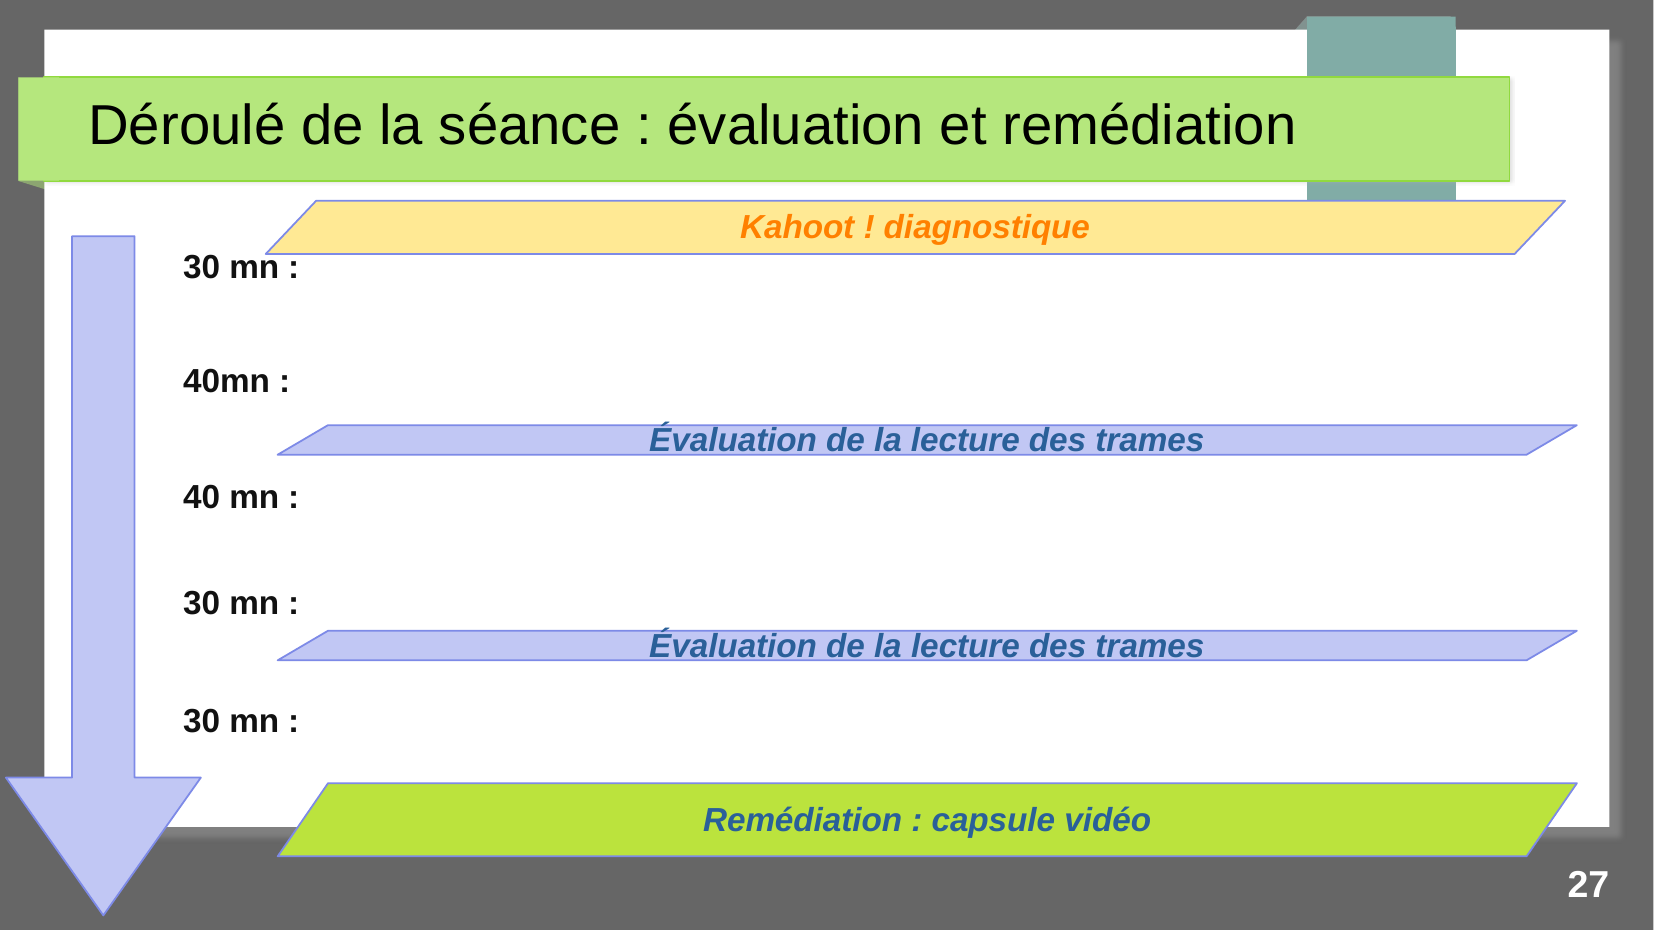

# Déroulé de la séance : évaluation et remédiation
Kahoot ! diagnostique
30 mn :
40mn :
Évaluation de la lecture des trames
40 mn :
30 mn :
Évaluation de la lecture des trames
30 mn :
Remédiation : capsule vidéo